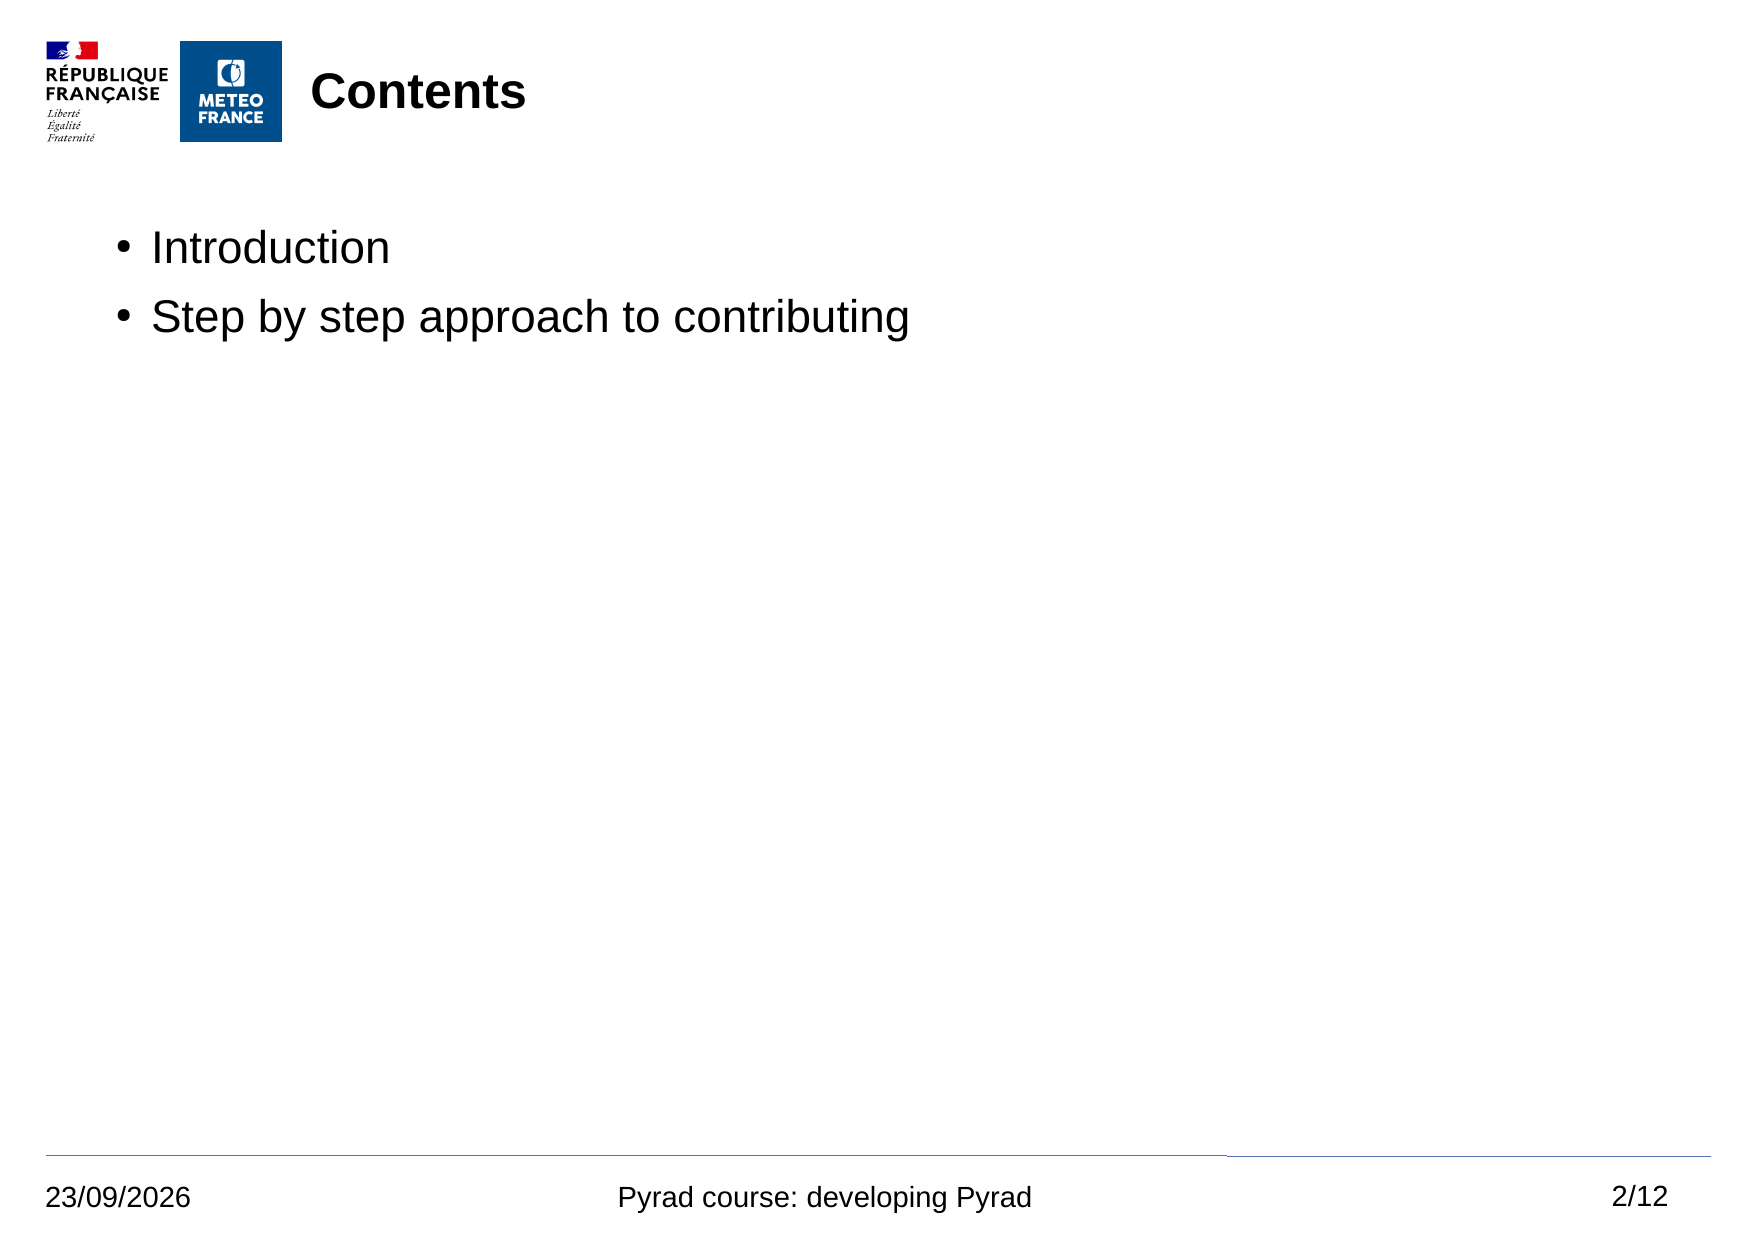

# Contents
Introduction
Step by step approach to contributing
2
Pyrad course: developing Pyrad